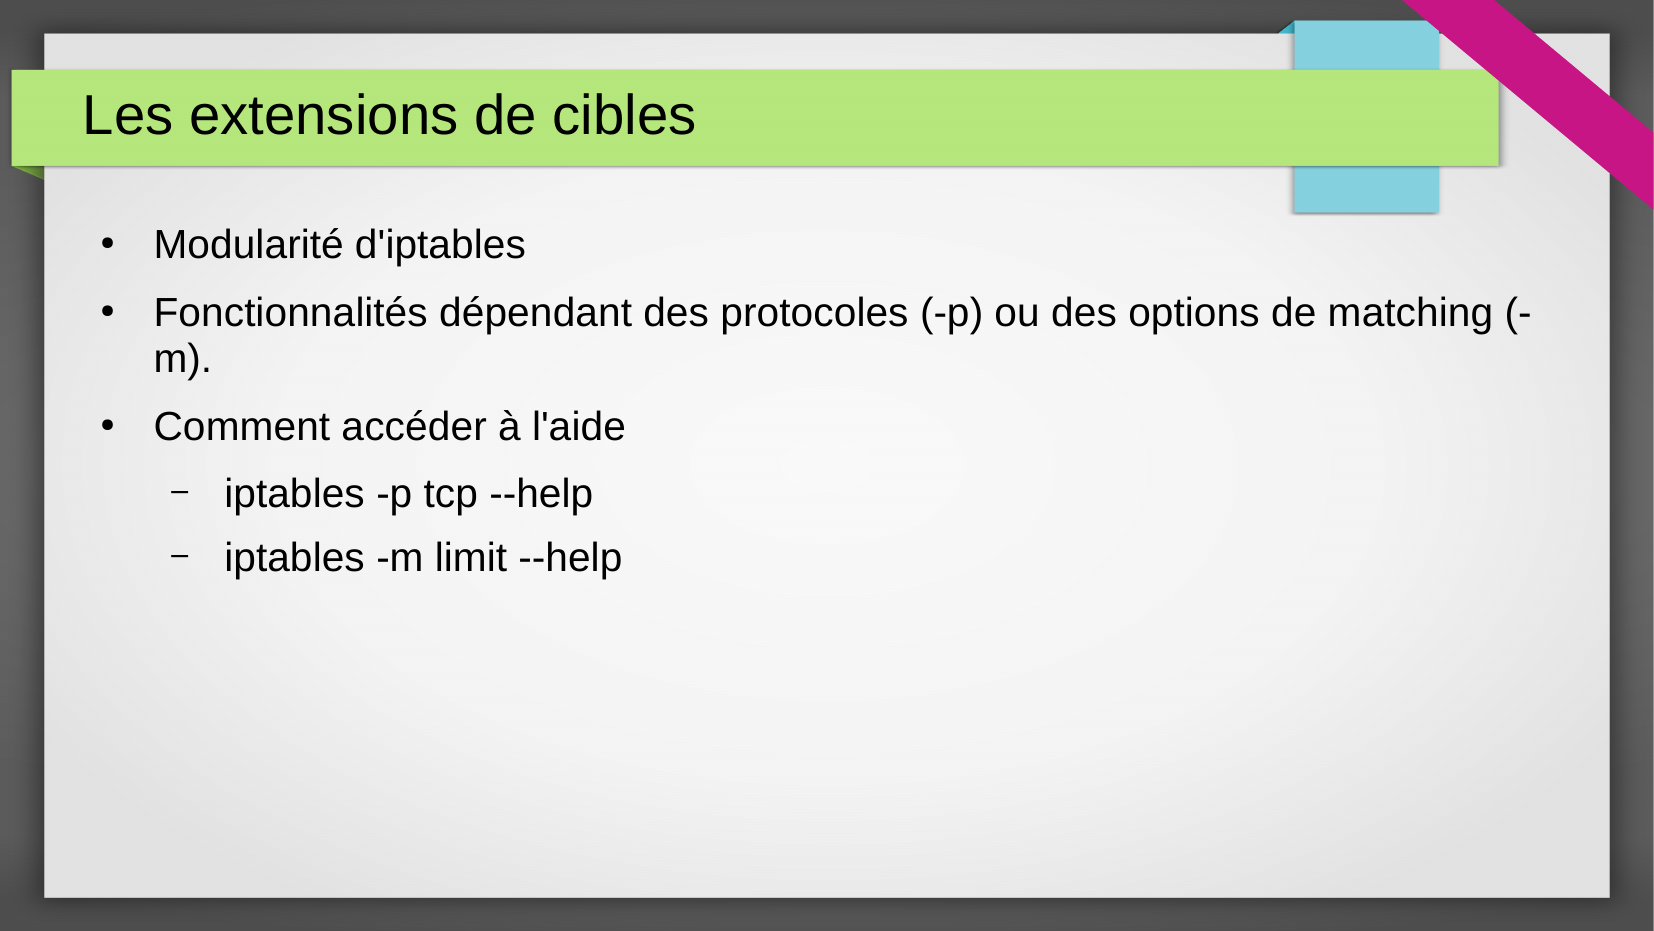

# Les extensions de cibles
Modularité d'iptables
Fonctionnalités dépendant des protocoles (-p) ou des options de matching (-m).
Comment accéder à l'aide
iptables -p tcp --help
iptables -m limit --help